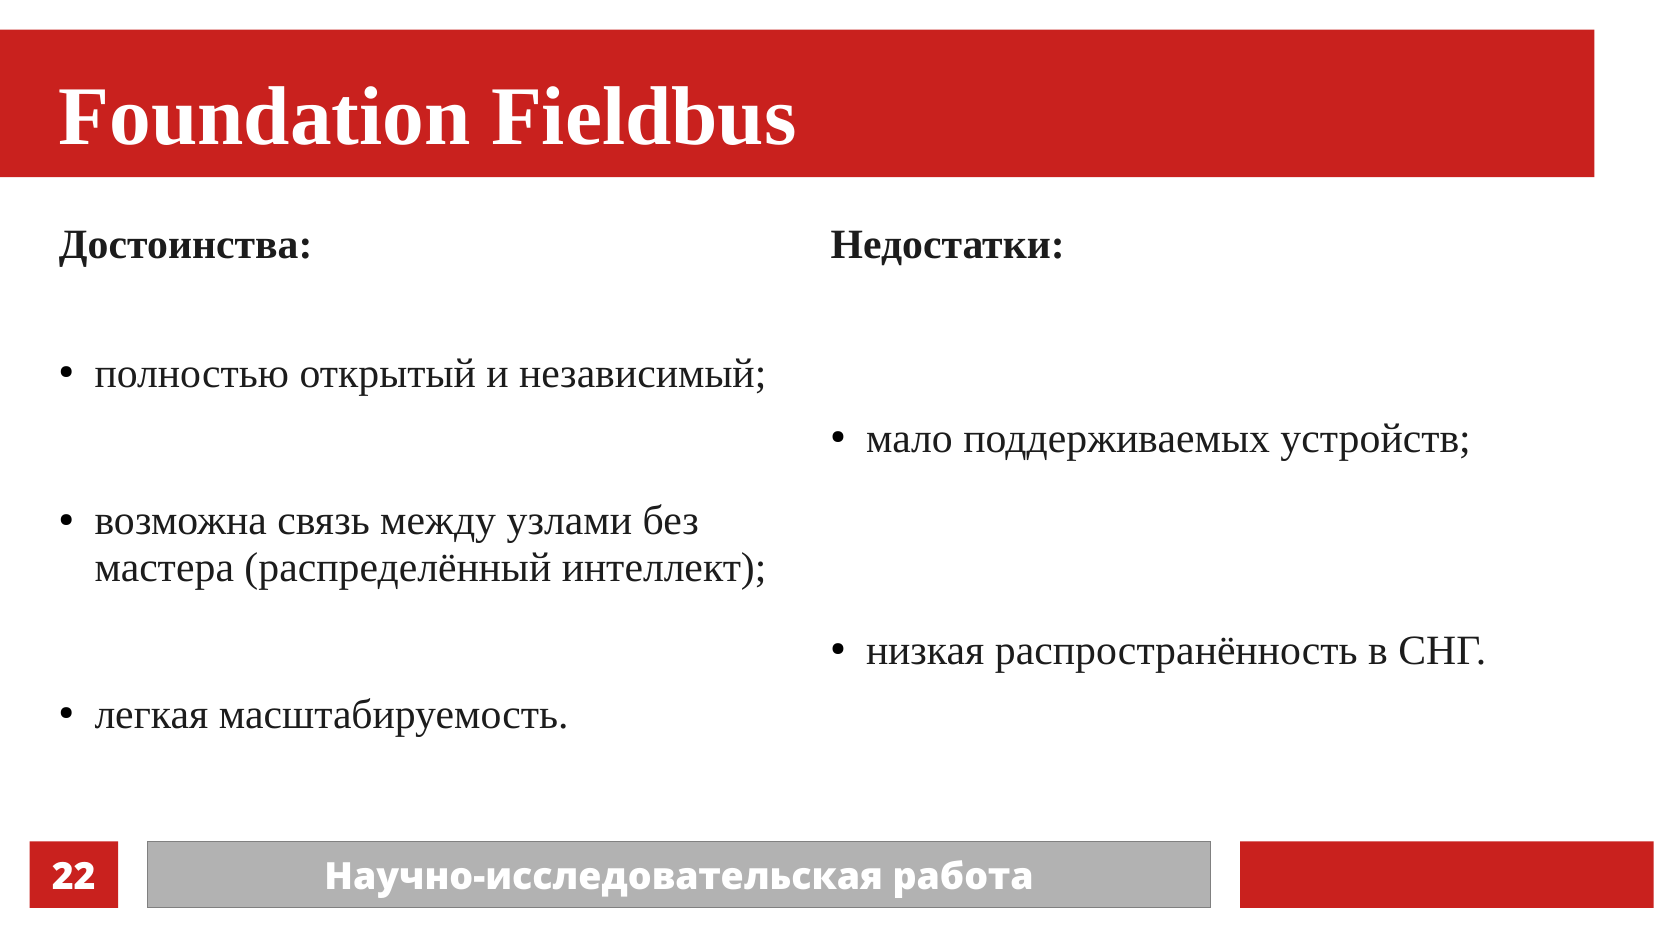

# Foundation Fieldbus
Достоинства:
полностью открытый и независимый;
возможна связь между узлами без мастера (распределённый интеллект);
легкая масштабируемость.
Недостатки:
мало поддерживаемых устройств;
низкая распространённость в СНГ.
22
Научно-исследовательская работа